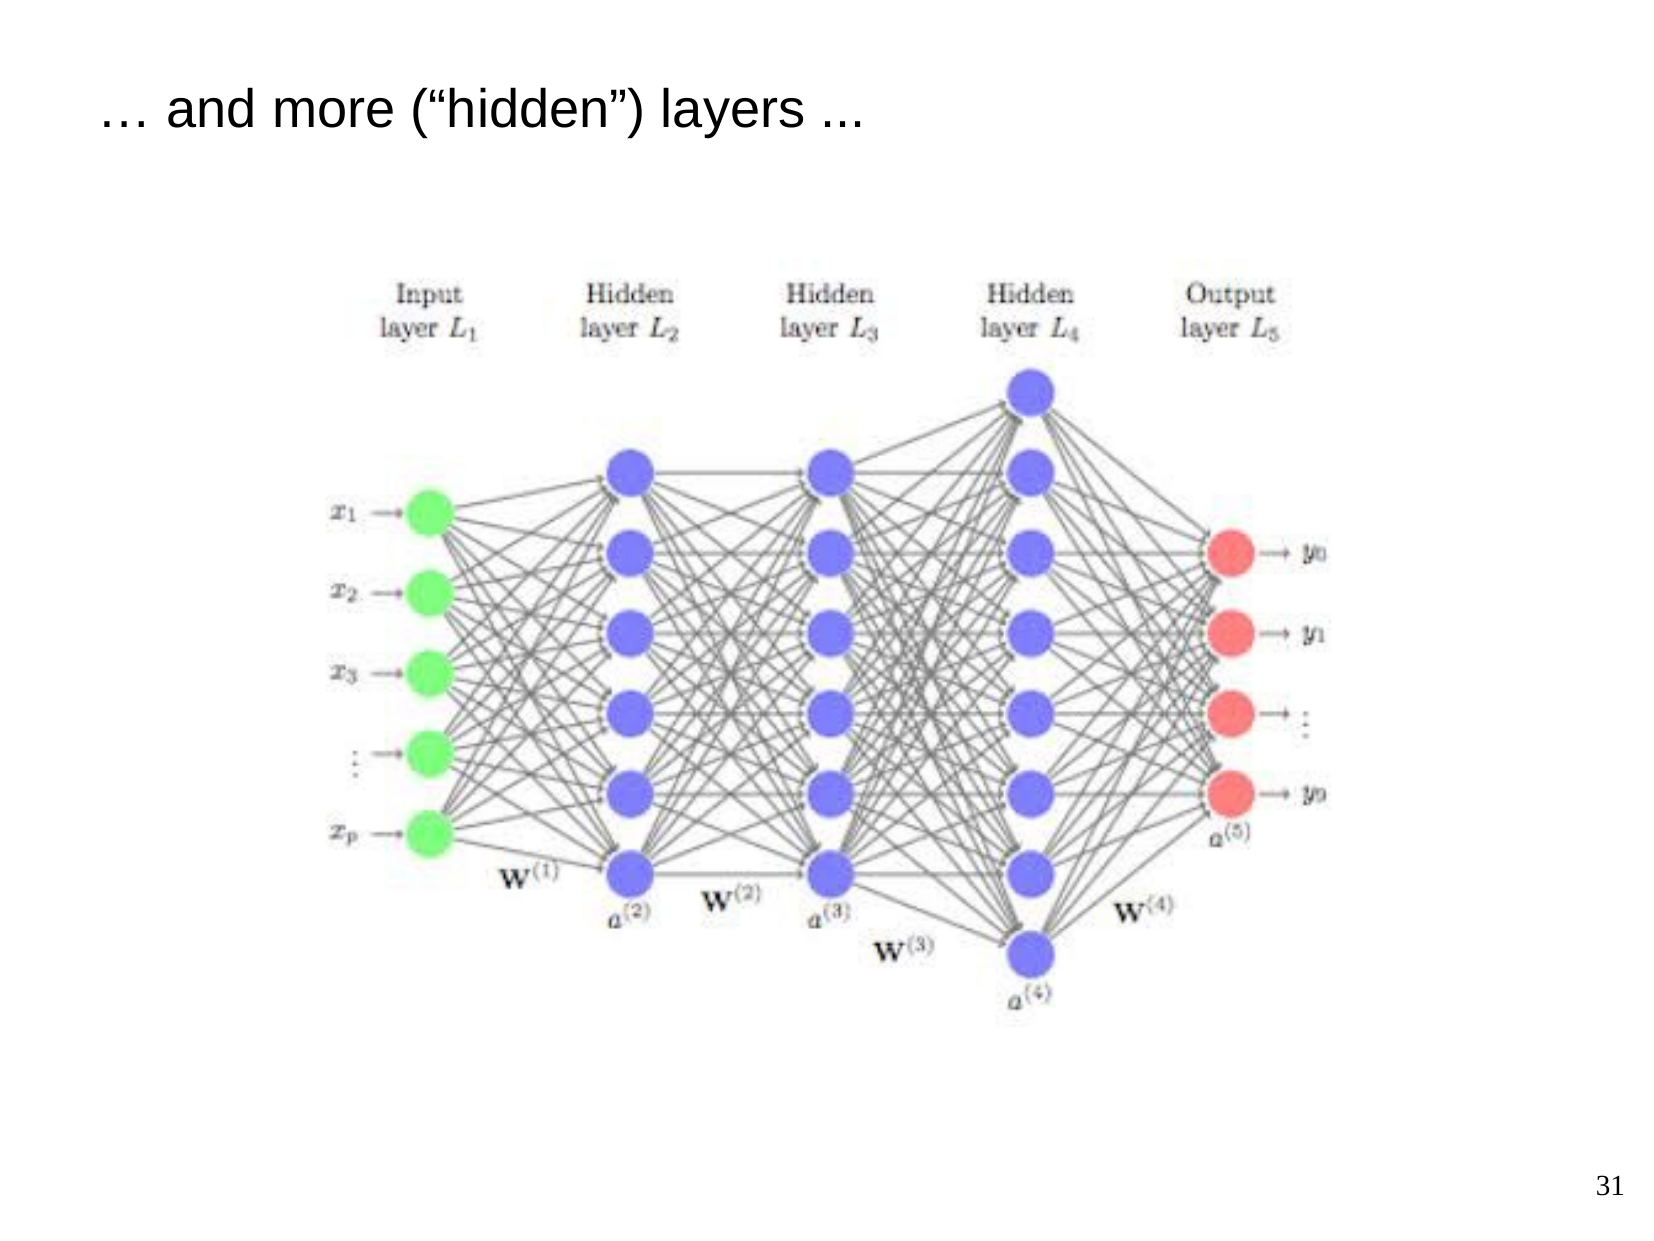

… and more (“hidden”) layers ...
31